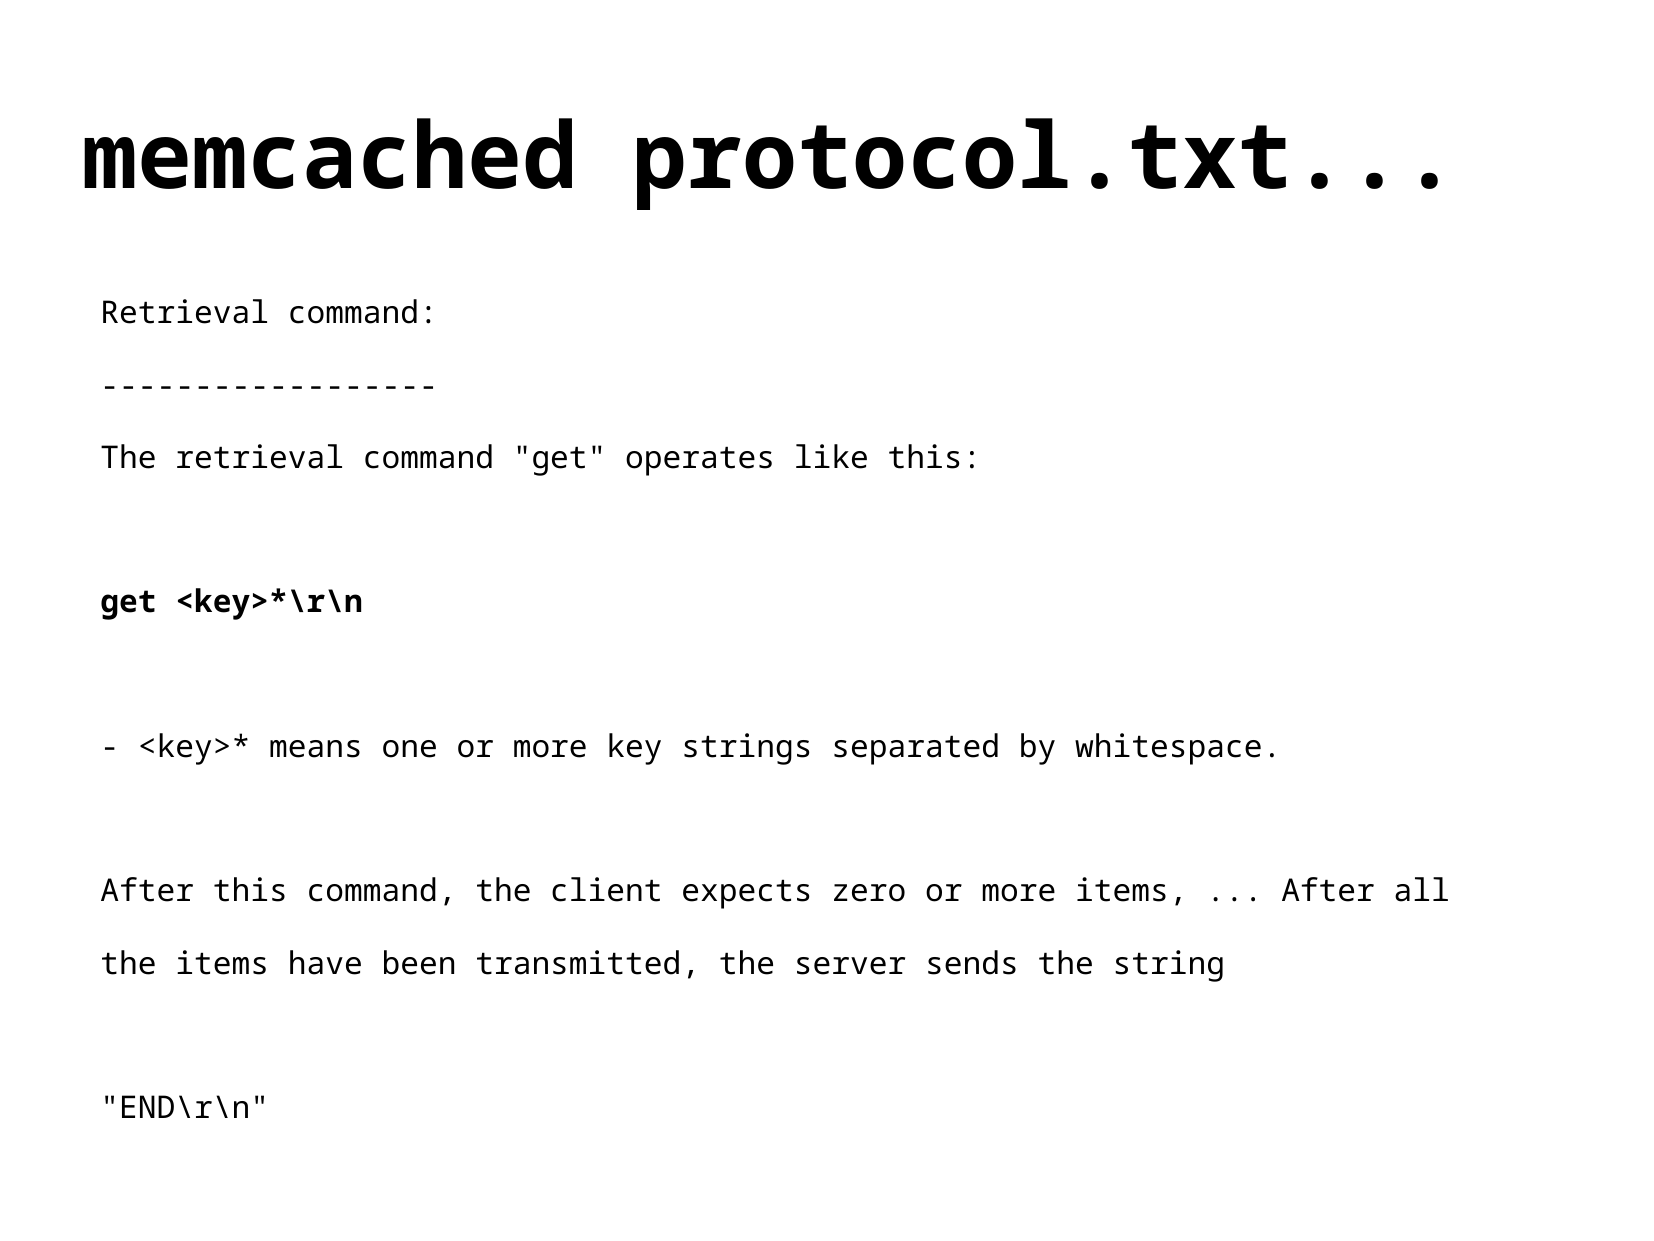

# memcached protocol.txt...
Retrieval command:
------------------
The retrieval command "get" operates like this:
get <key>*\r\n
- <key>* means one or more key strings separated by whitespace.
After this command, the client expects zero or more items, ... After all
the items have been transmitted, the server sends the string
"END\r\n"